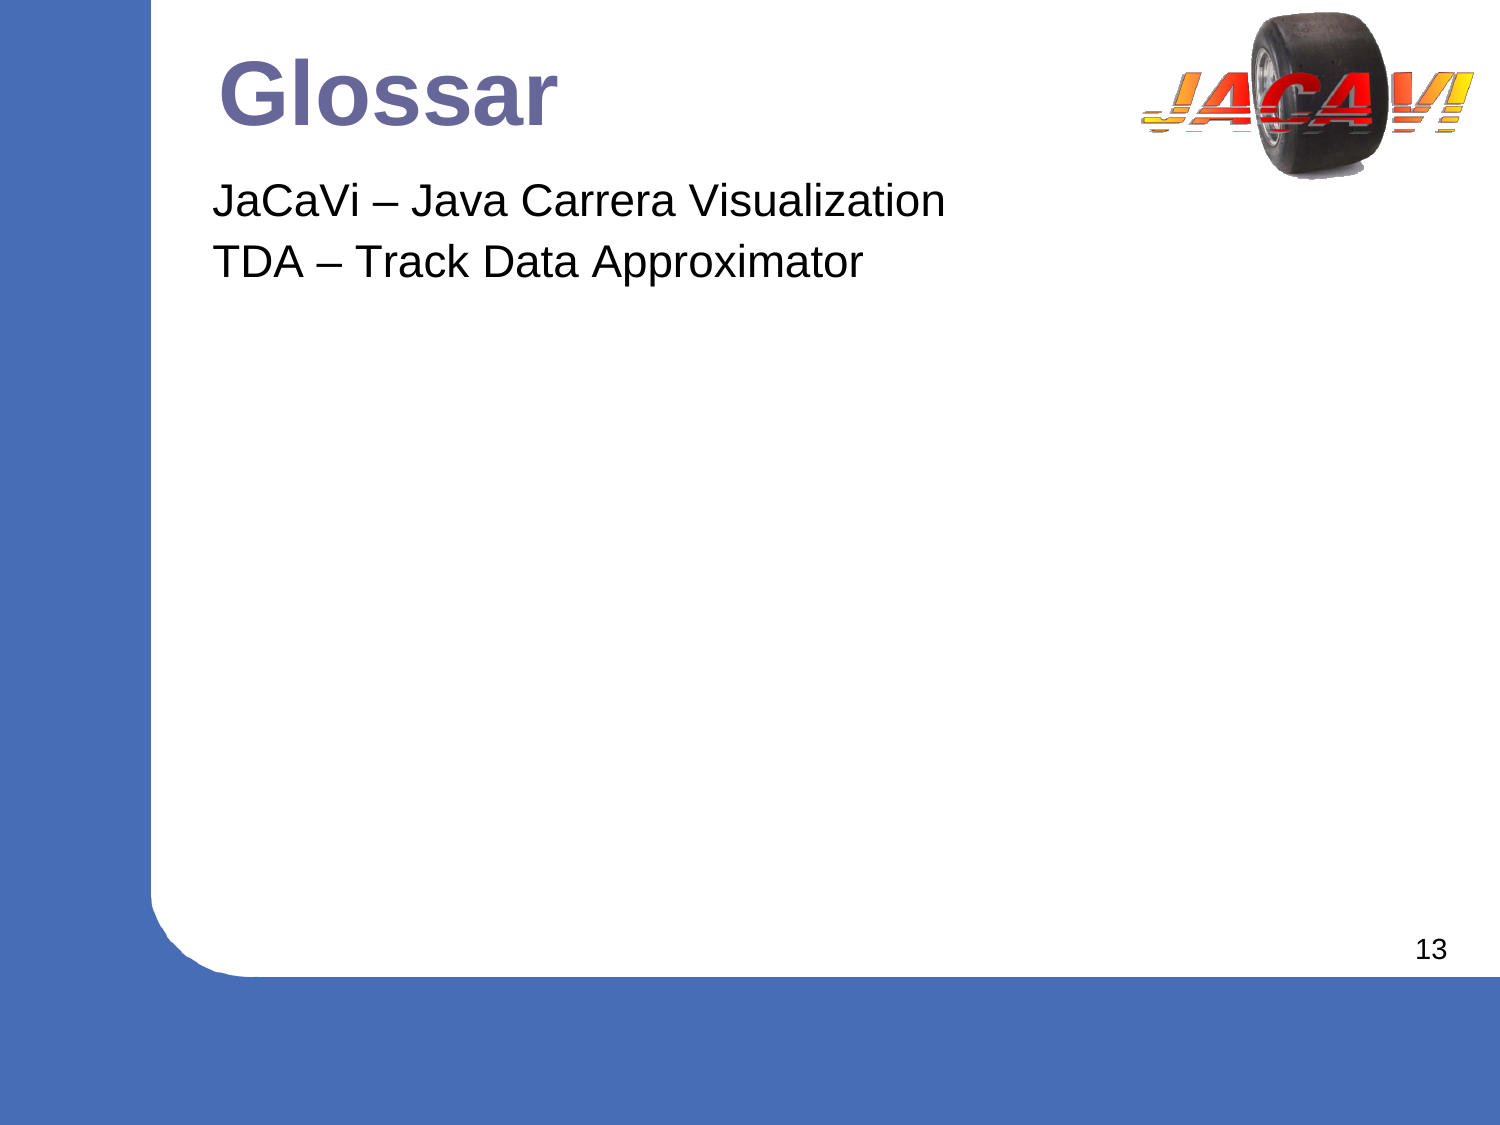

# Glossar
JaCaVi – Java Carrera Visualization
TDA – Track Data Approximator
13